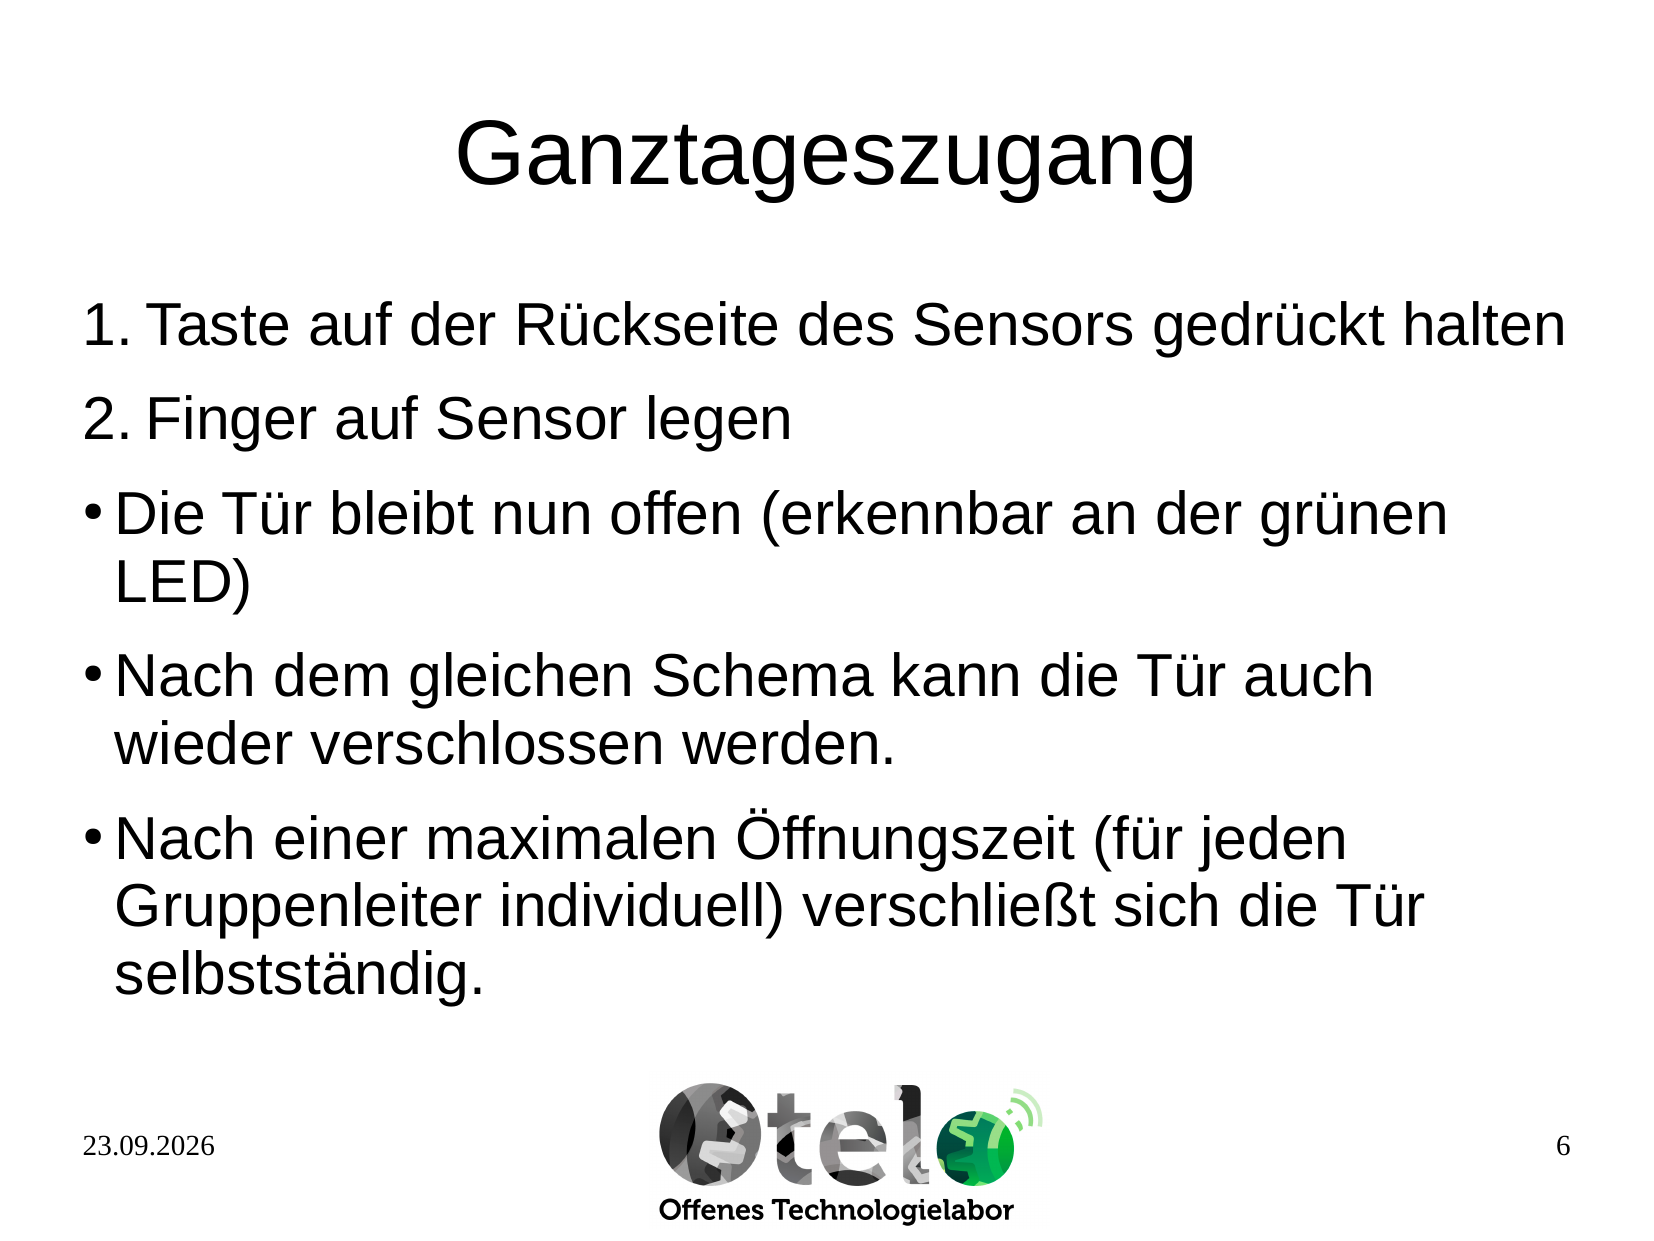

# Ganztageszugang
 Taste auf der Rückseite des Sensors gedrückt halten
 Finger auf Sensor legen
Die Tür bleibt nun offen (erkennbar an der grünen LED)
Nach dem gleichen Schema kann die Tür auch wieder verschlossen werden.
Nach einer maximalen Öffnungszeit (für jeden Gruppenleiter individuell) verschließt sich die Tür selbstständig.
6